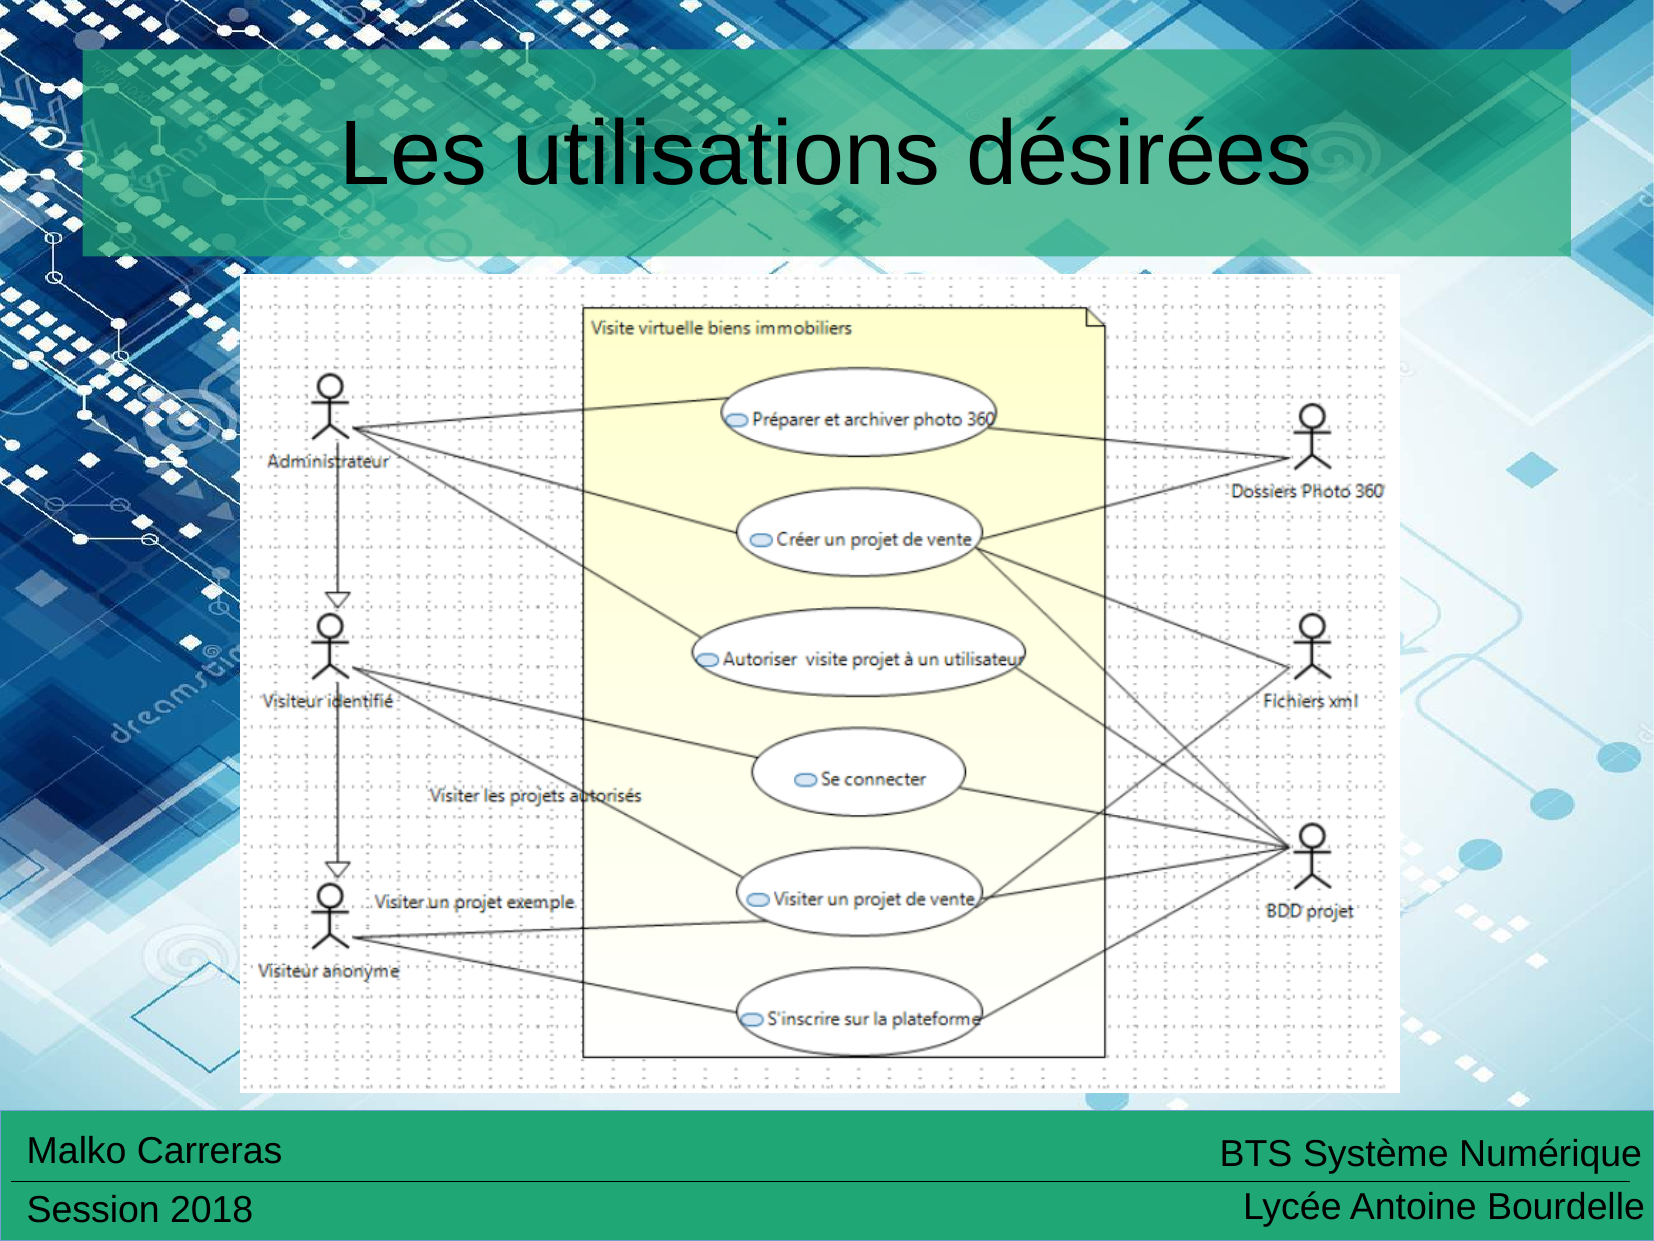

# Les utilisations désirées
Malko Carreras
BTS Système Numérique
Lycée Antoine Bourdelle
Session 2018